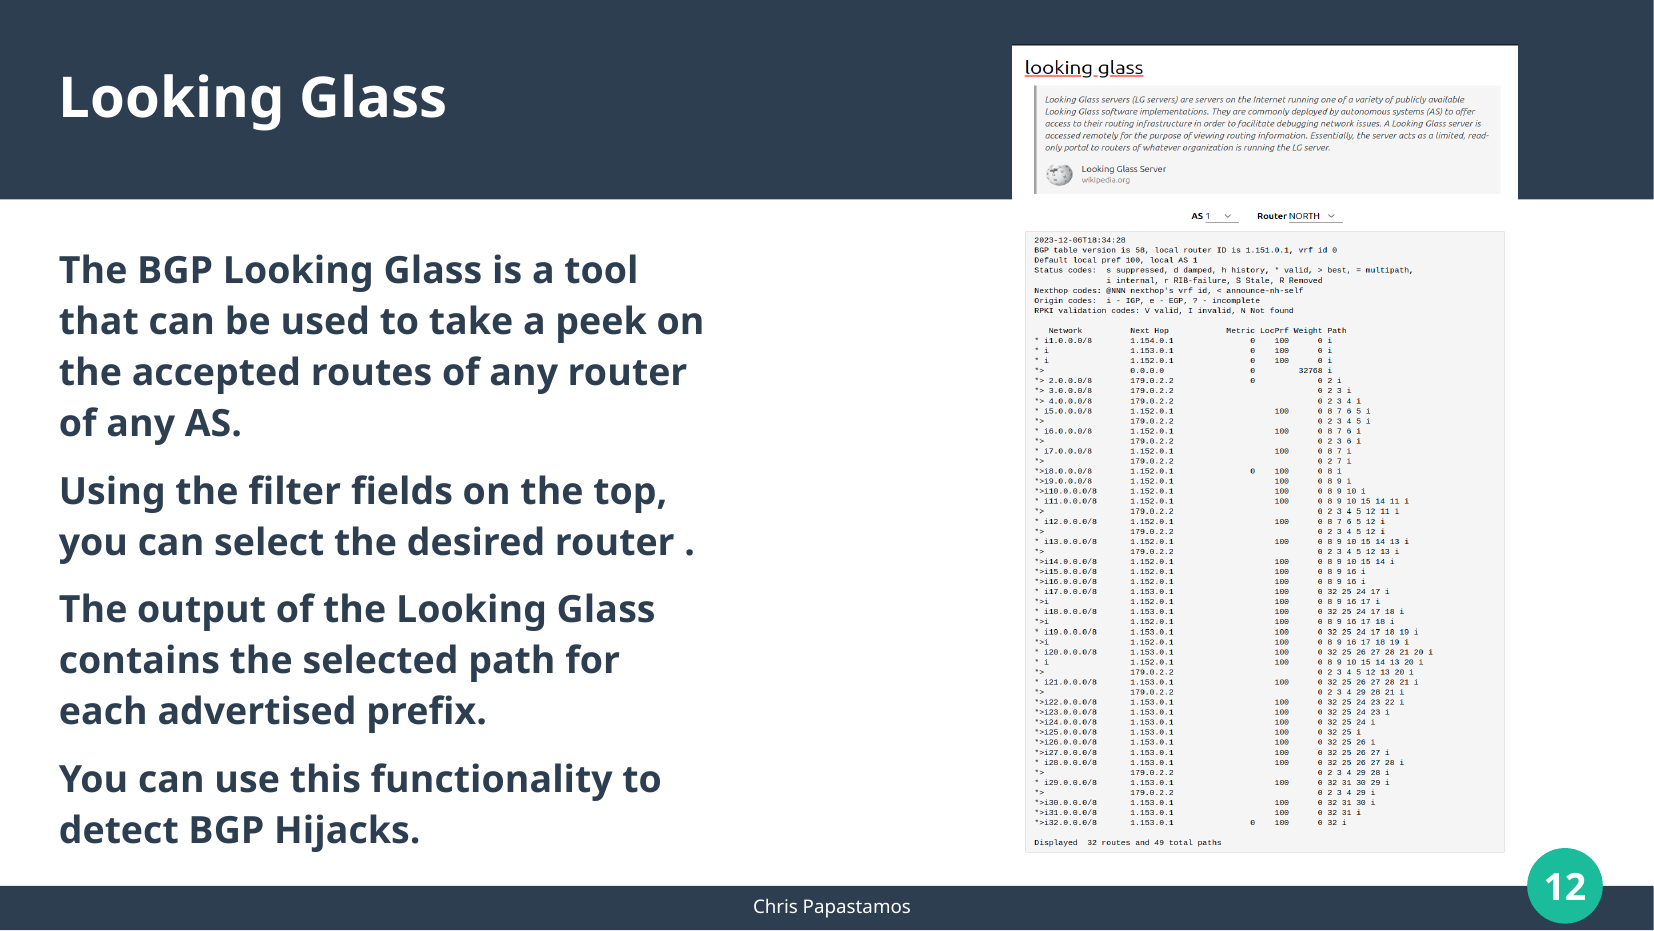

# Looking Glass
The BGP Looking Glass is a tool that can be used to take a peek on the accepted routes of any router of any AS.
Using the filter fields on the top, you can select the desired router .
The output of the Looking Glass contains the selected path for each advertised prefix.
You can use this functionality to detect BGP Hijacks.
Chris Papastamos